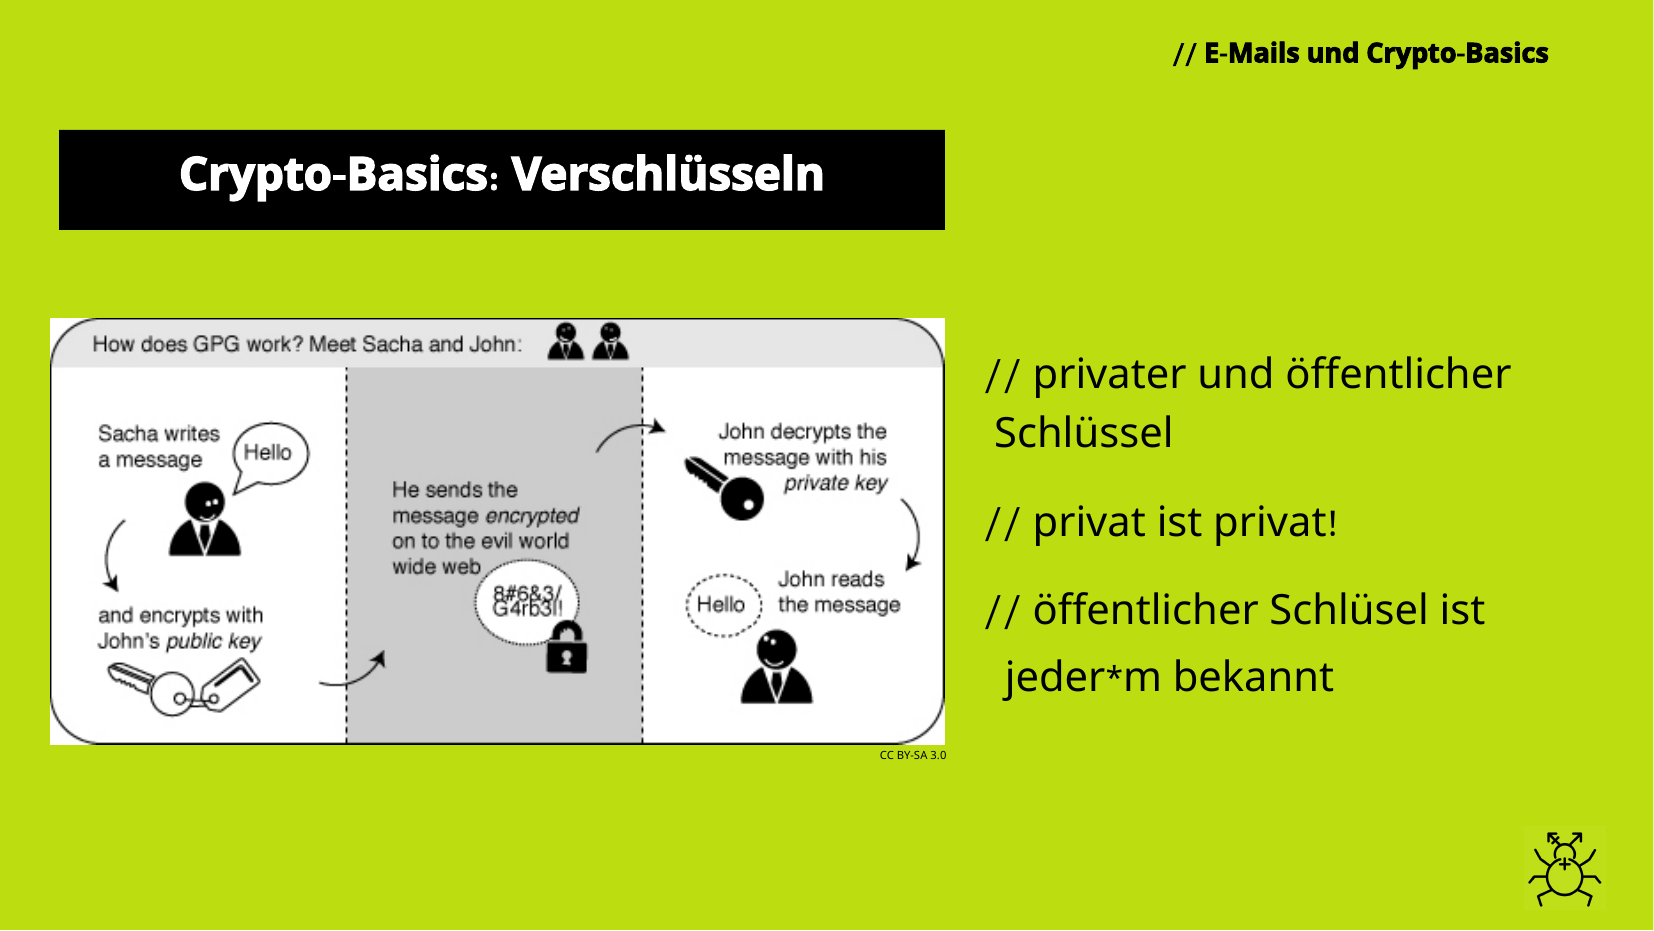

// E-Mails und Crypto-Basics
# Crypto-Basics: Verschlüsseln
// privater und öffentlicher Schlüssel
// privat ist privat!
// öffentlicher Schlüsel ist jeder*m bekannt
 CC BY-SA 3.0